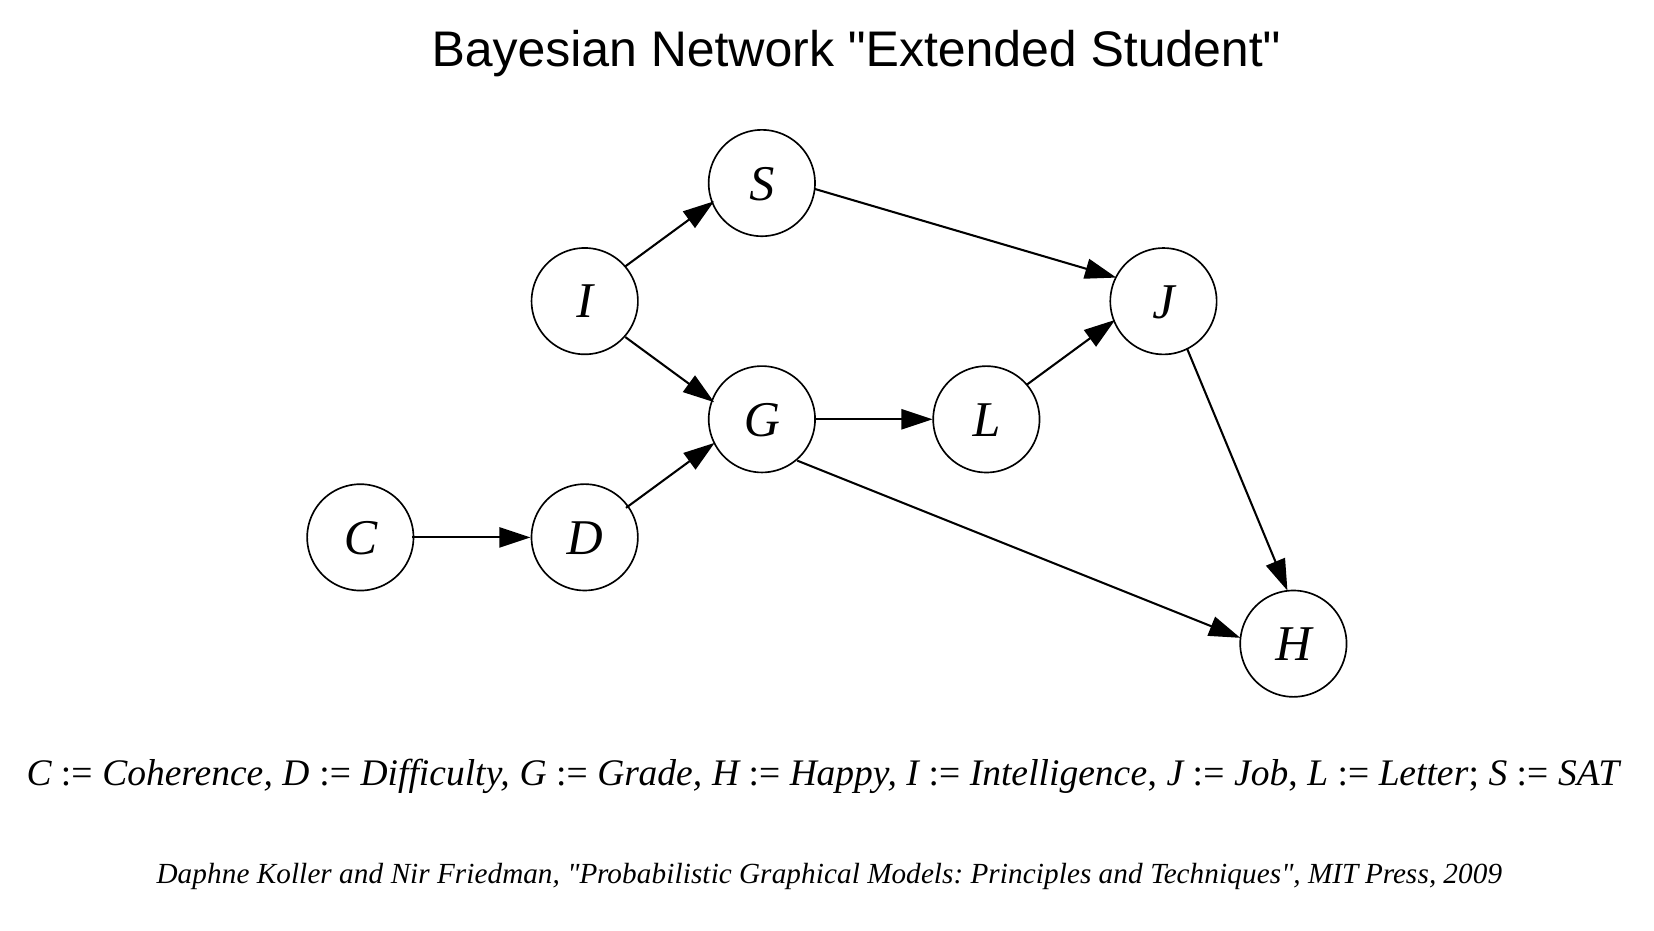

# Bayesian Network "Extended Student"
S
I
J
G
L
D
C
H
C := Coherence, D := Difficulty, G := Grade, H := Happy, I := Intelligence, J := Job, L := Letter; S := SAT
Daphne Koller and Nir Friedman, "Probabilistic Graphical Models: Principles and Techniques", MIT Press, 2009